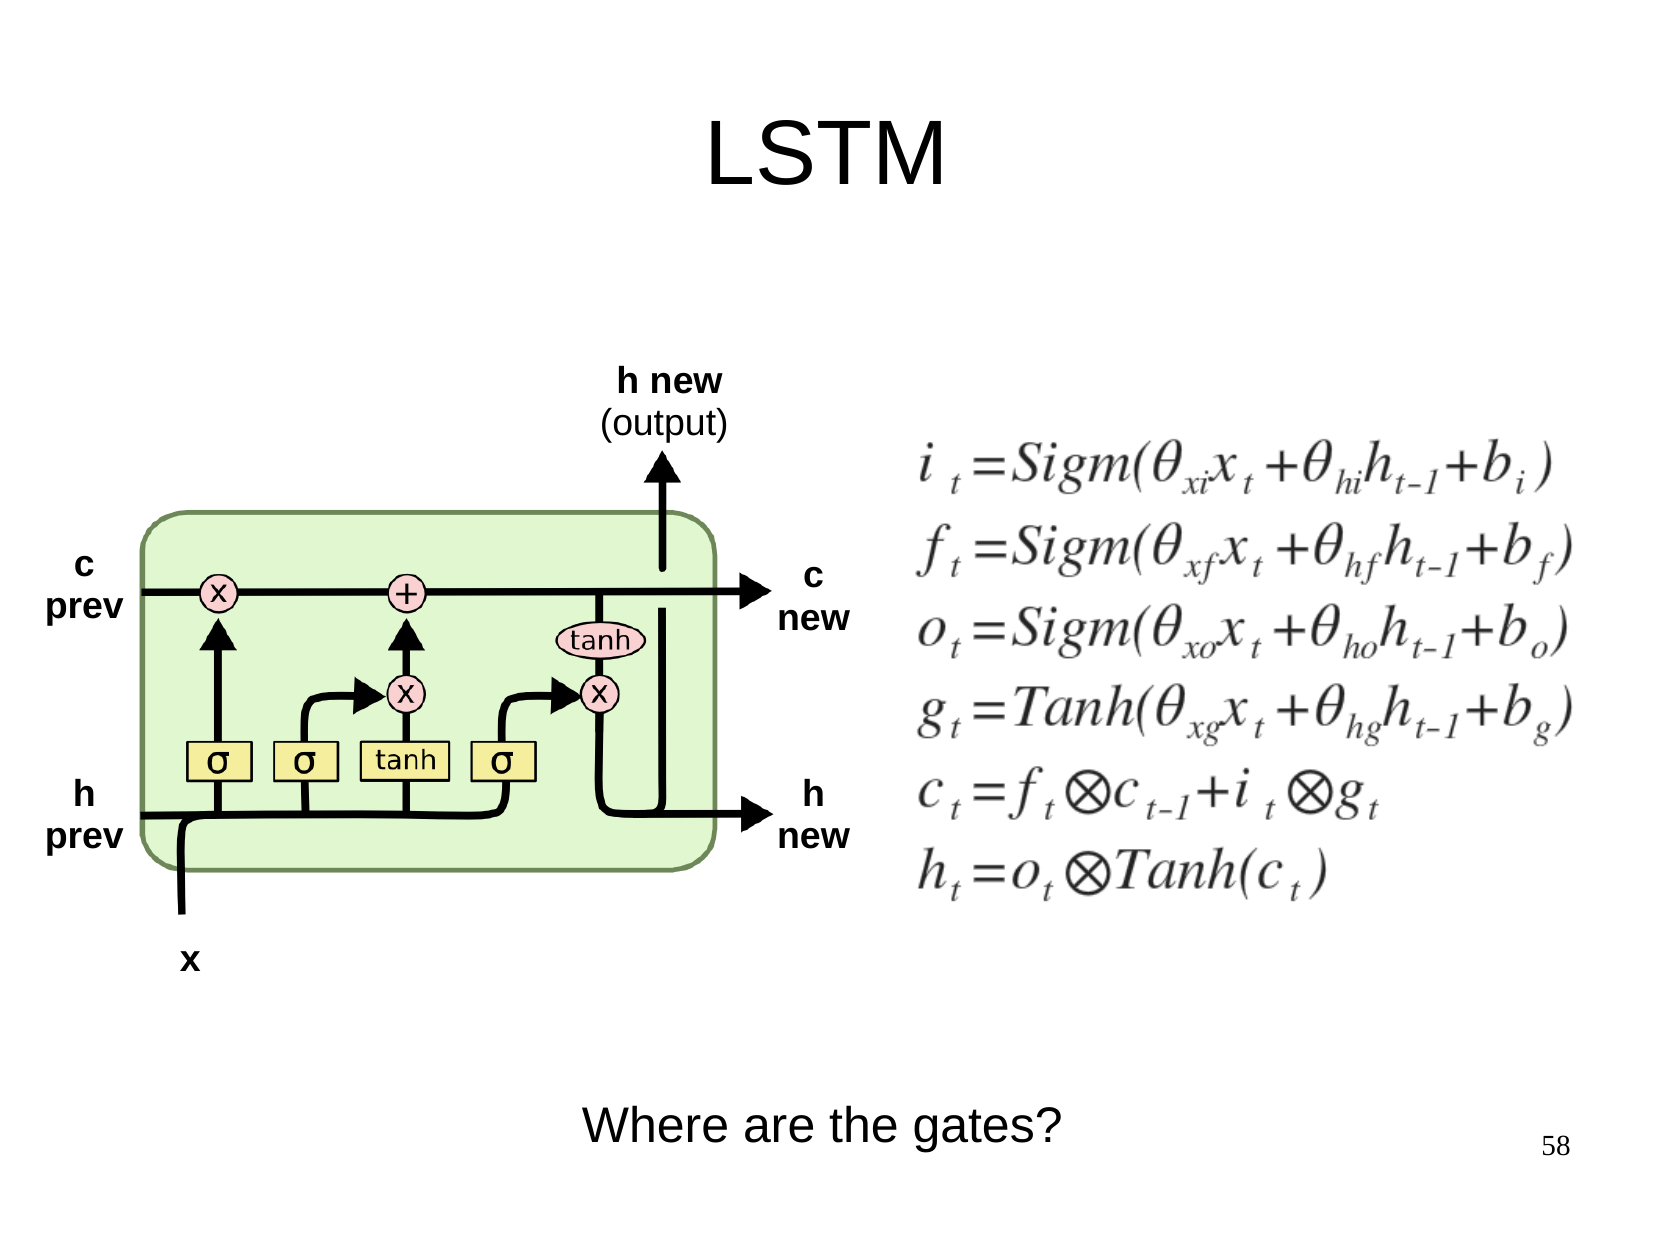

# LSTM
 h new
(output)
c
prev
c
new
h
prev
h
new
x
Where are the gates?
58